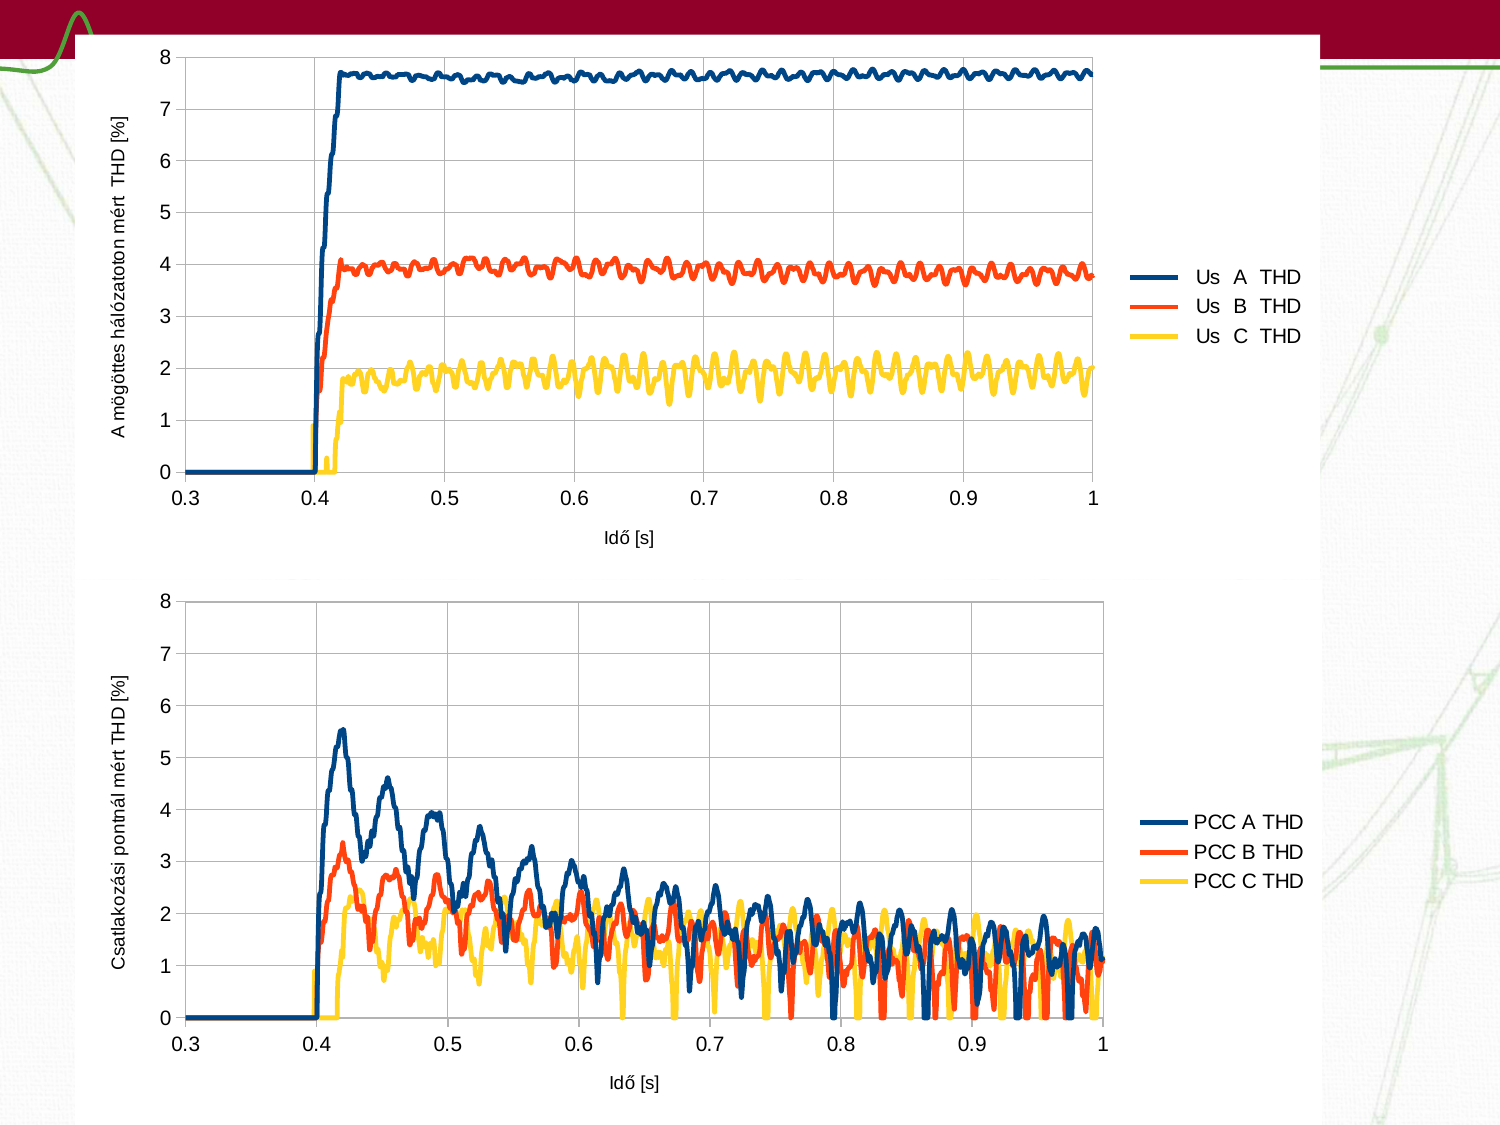

### Chart
| Category | Us A THD | Us B THD | Us C THD |
|---|---|---|---|#
### Chart
| Category | PCC A THD | PCC B THD | PCC C THD |
|---|---|---|---|